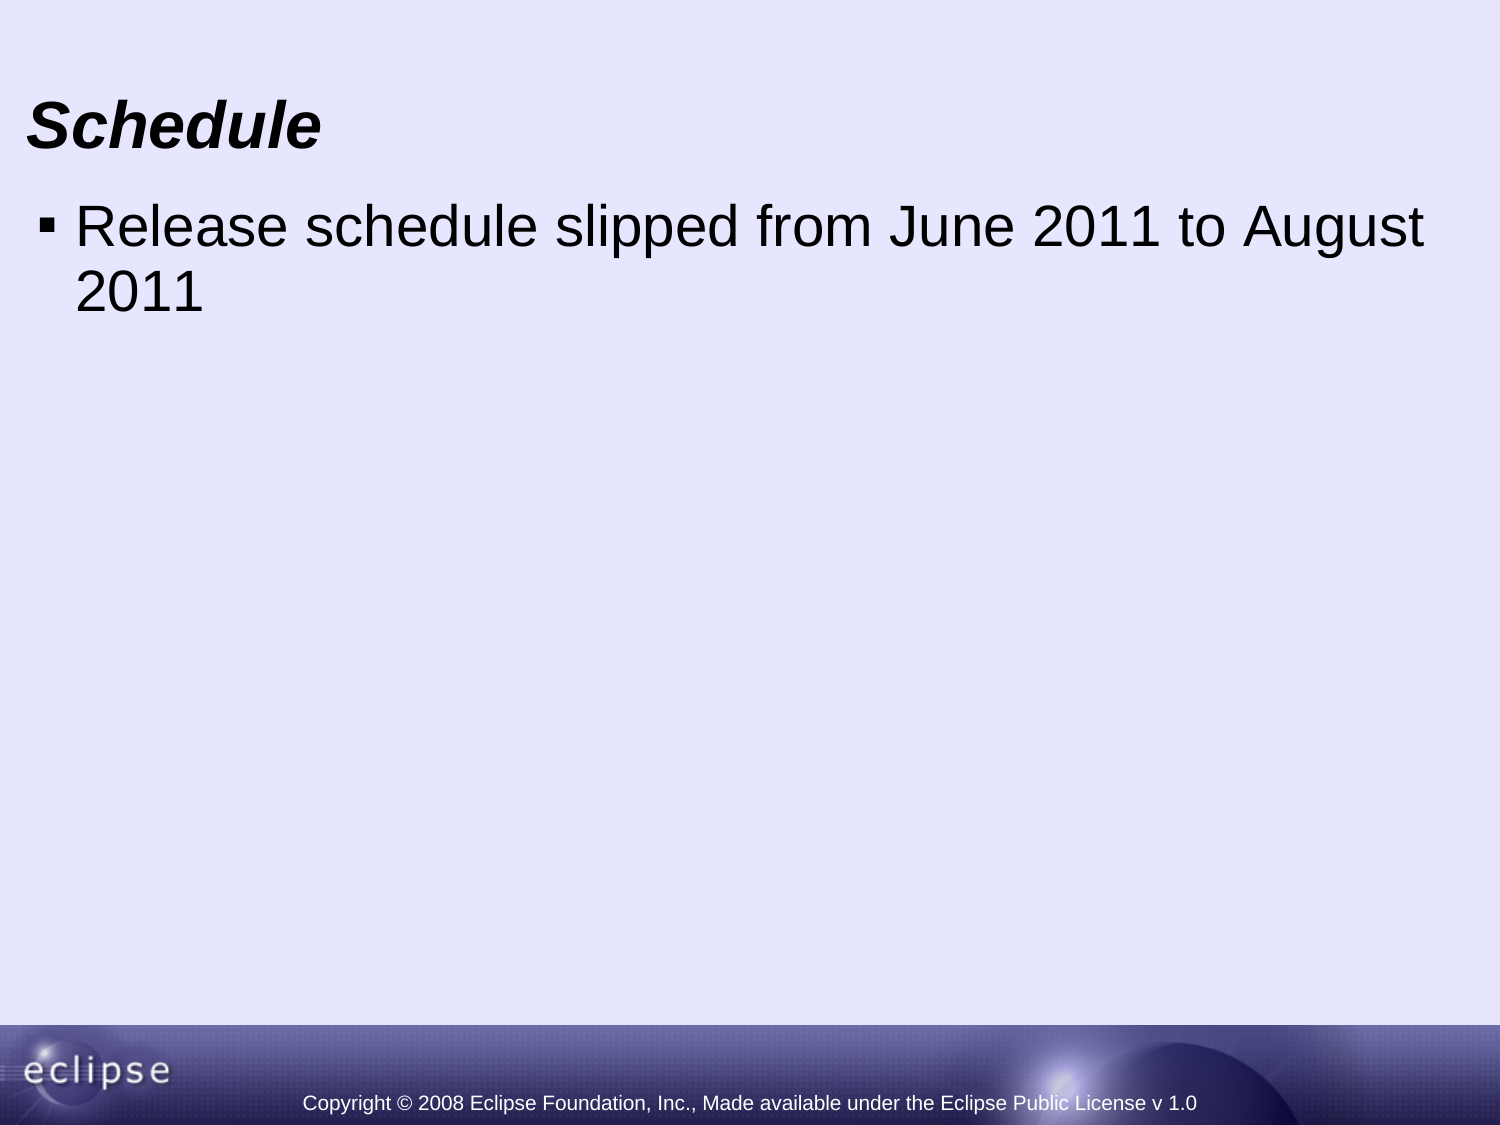

# Schedule
Release schedule slipped from June 2011 to August 2011